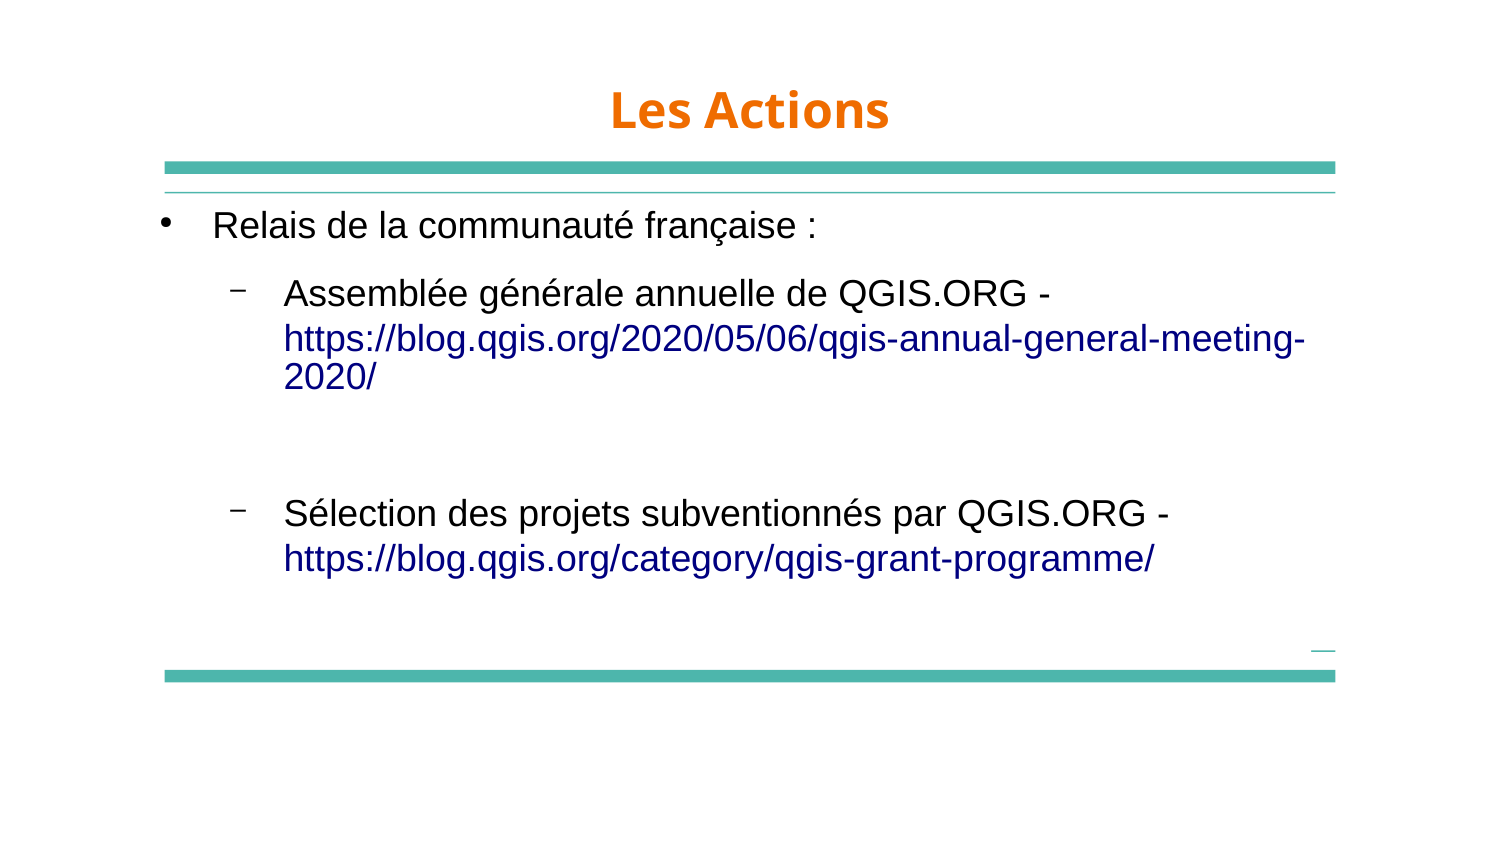

Les Actions
# Relais de la communauté française :
Assemblée générale annuelle de QGIS.ORG - https://blog.qgis.org/2020/05/06/qgis-annual-general-meeting-2020/
Sélection des projets subventionnés par QGIS.ORG -https://blog.qgis.org/category/qgis-grant-programme/